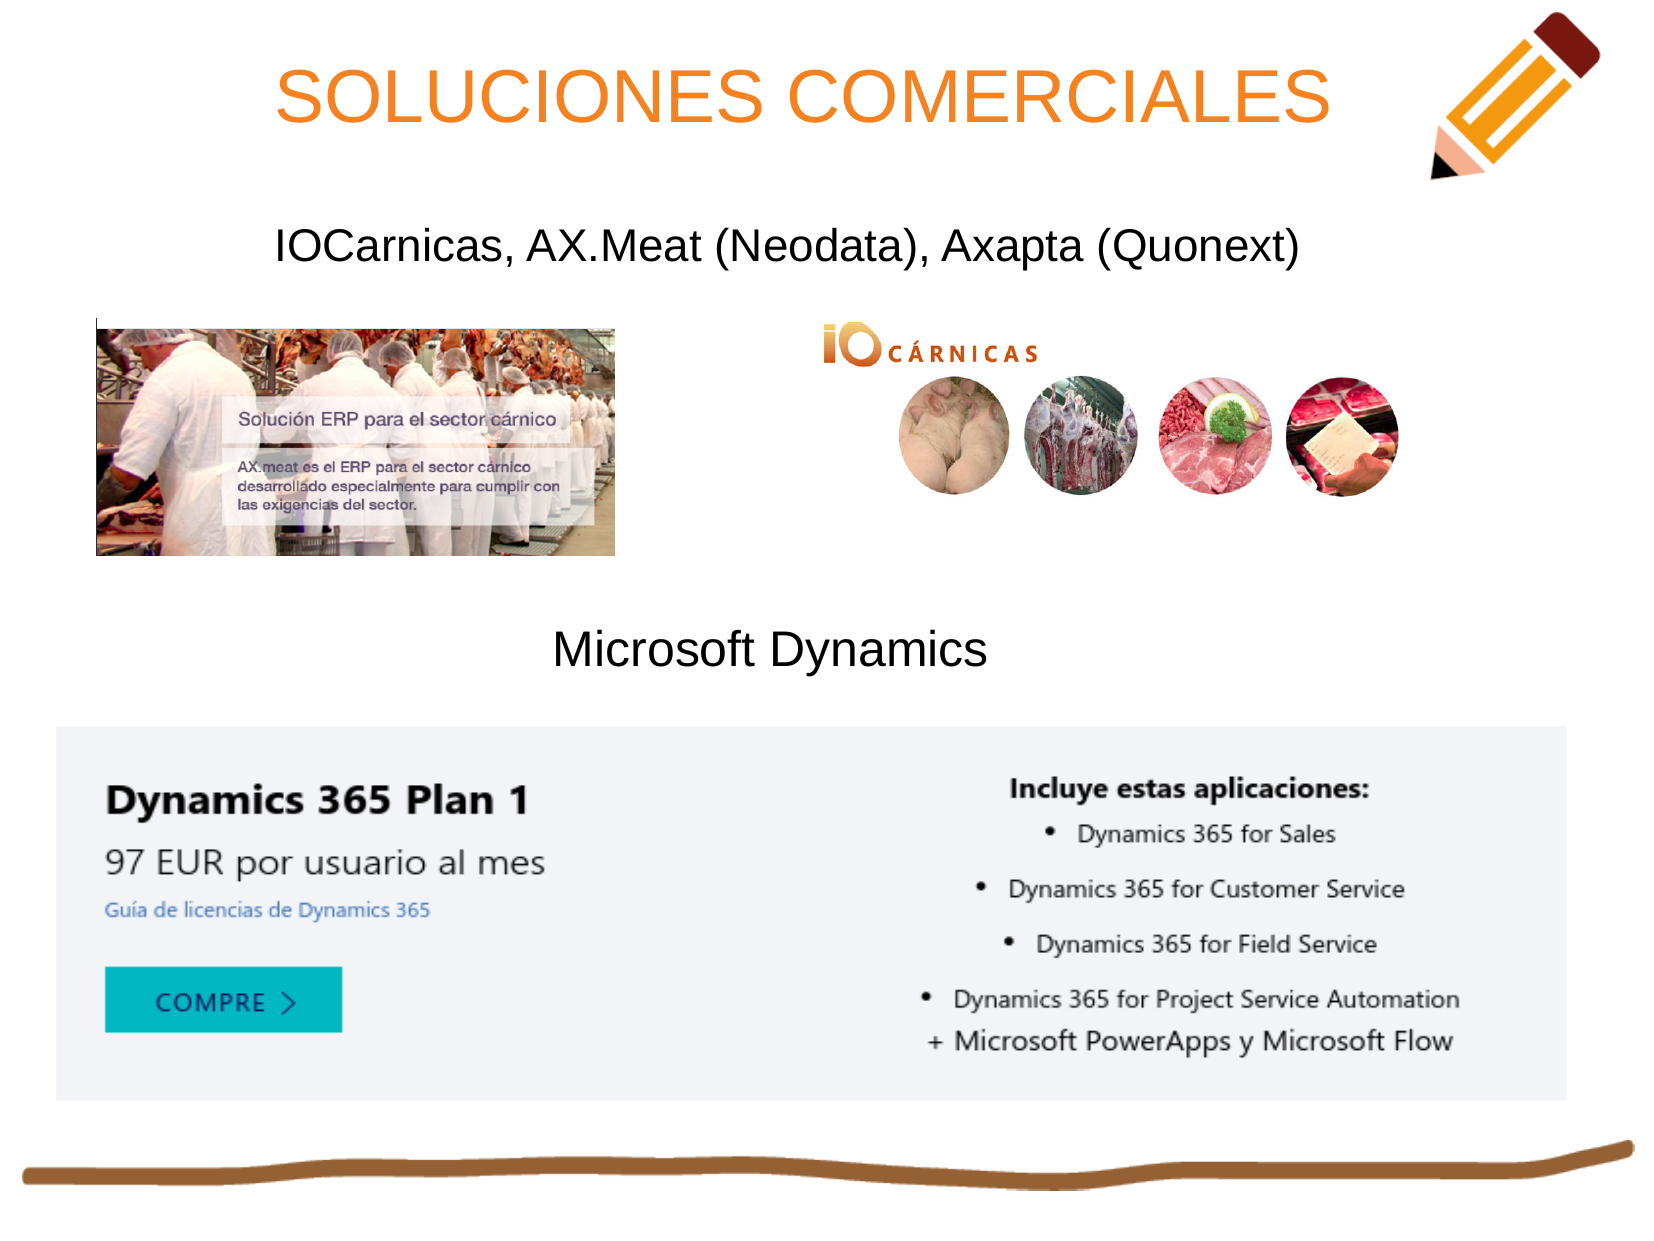

SOLUCIONES COMERCIALES
IOCarnicas, AX.Meat (Neodata), Axapta (Quonext)
Microsoft Dynamics